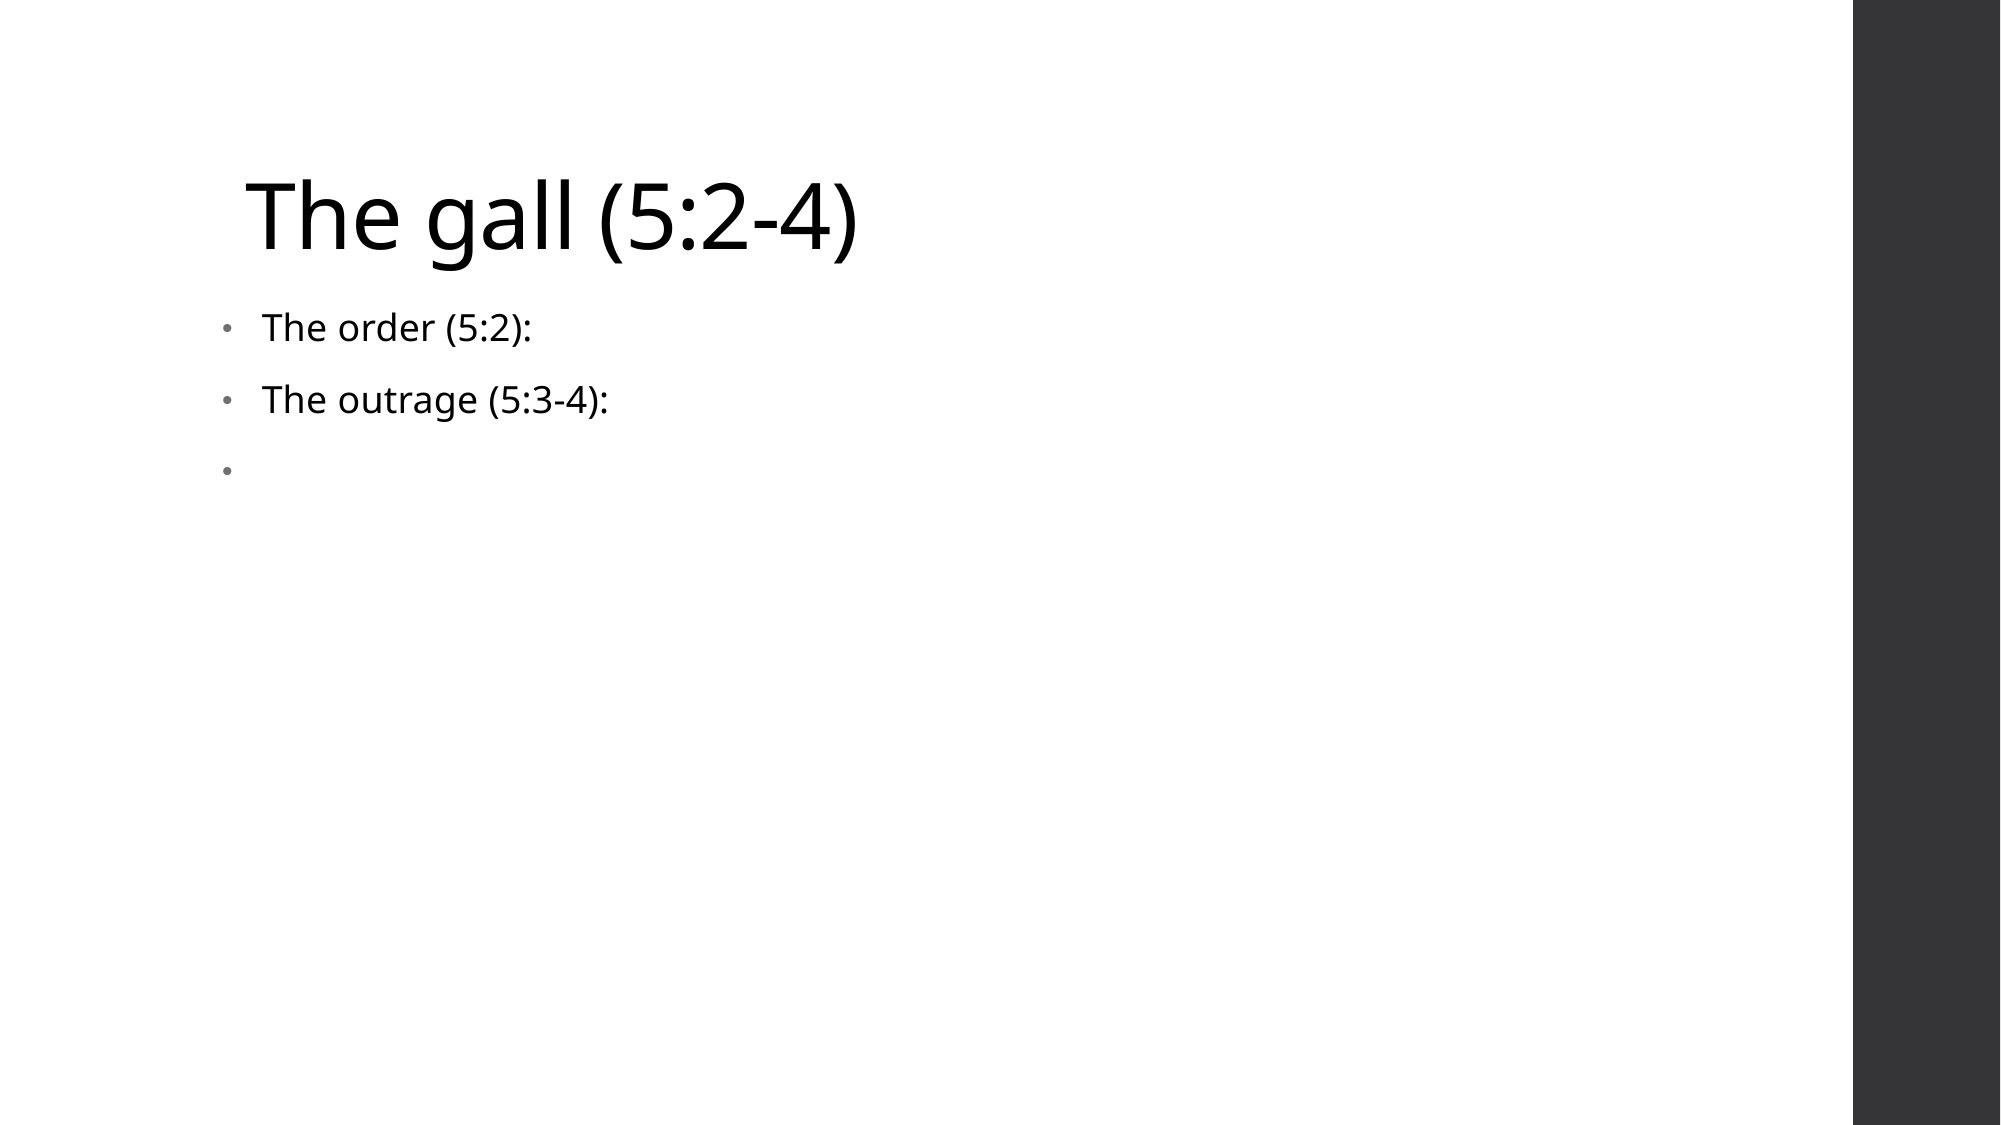

# The gall (5:2-4)
 The order (5:2):
 The outrage (5:3-4):